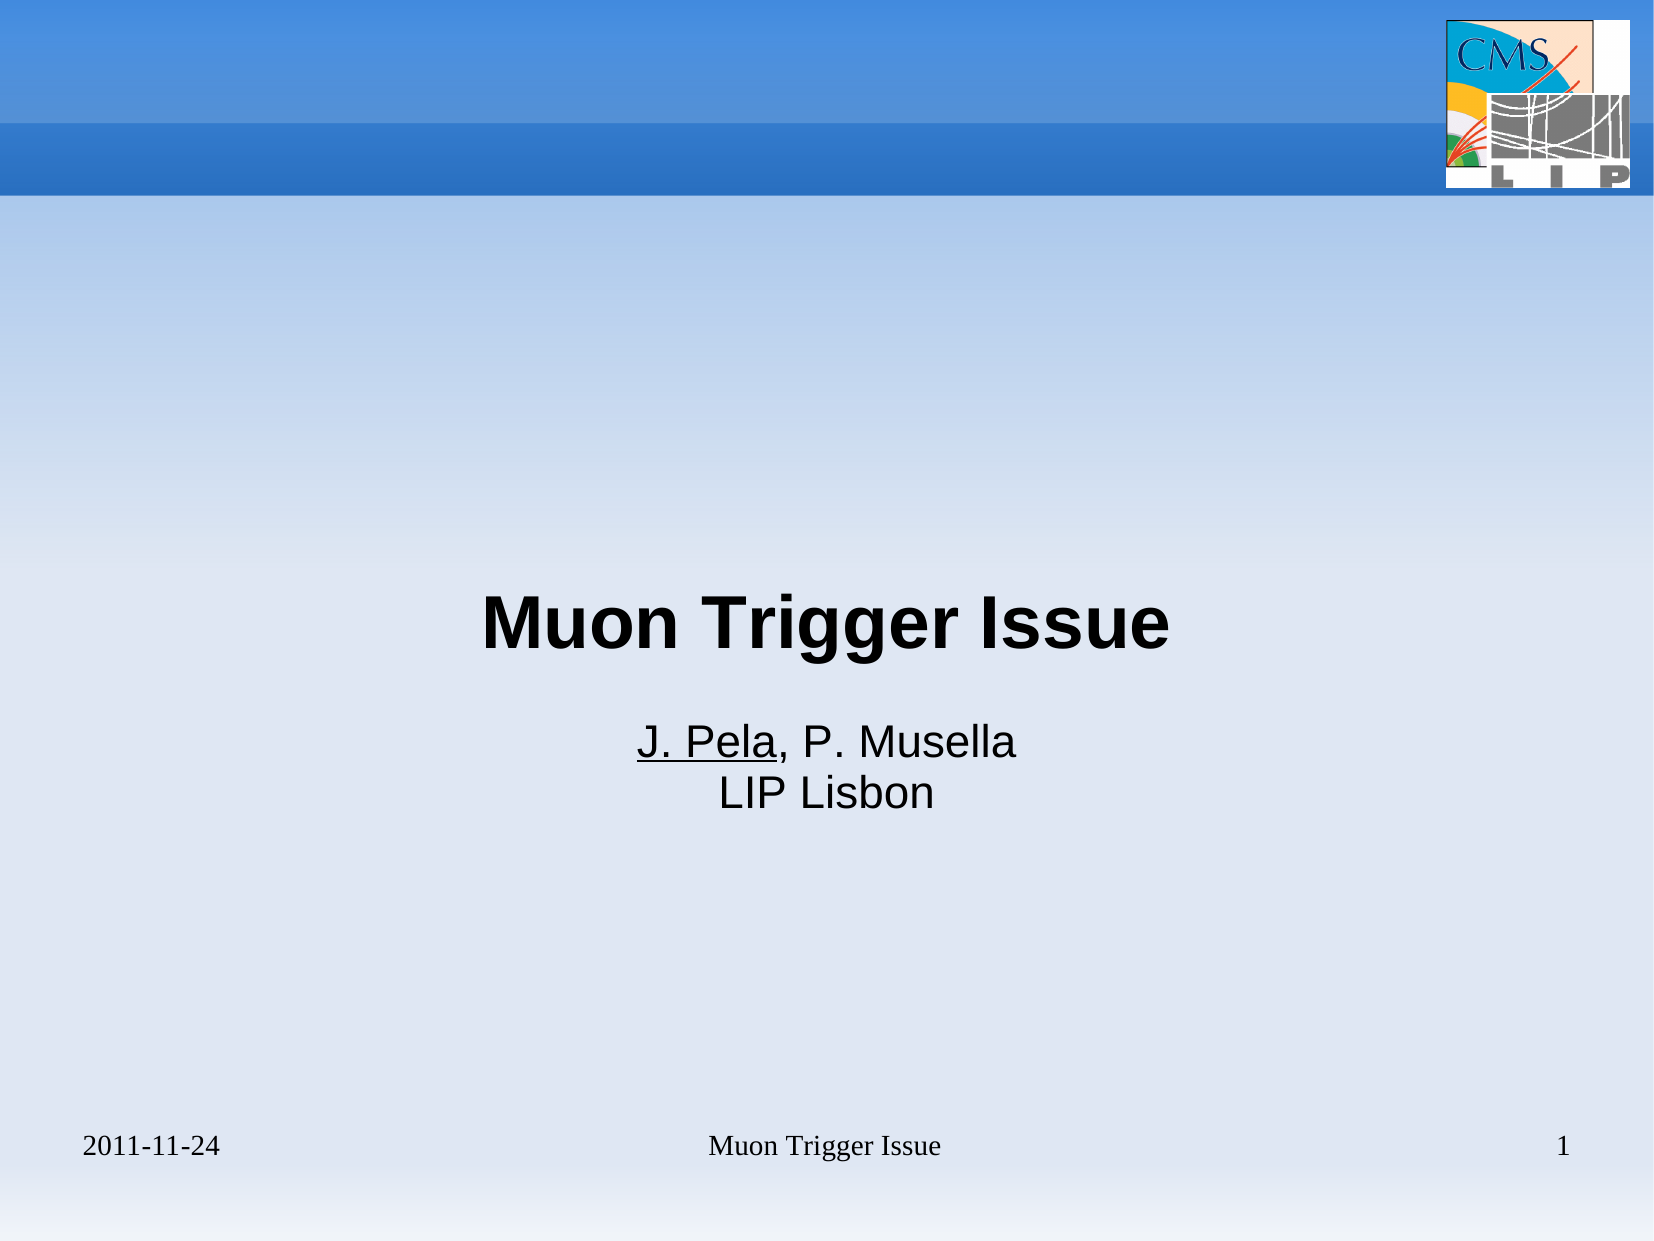

# Muon Trigger Issue
J. Pela, P. Musella
LIP Lisbon
2011-11-24
Muon Trigger Issue
1